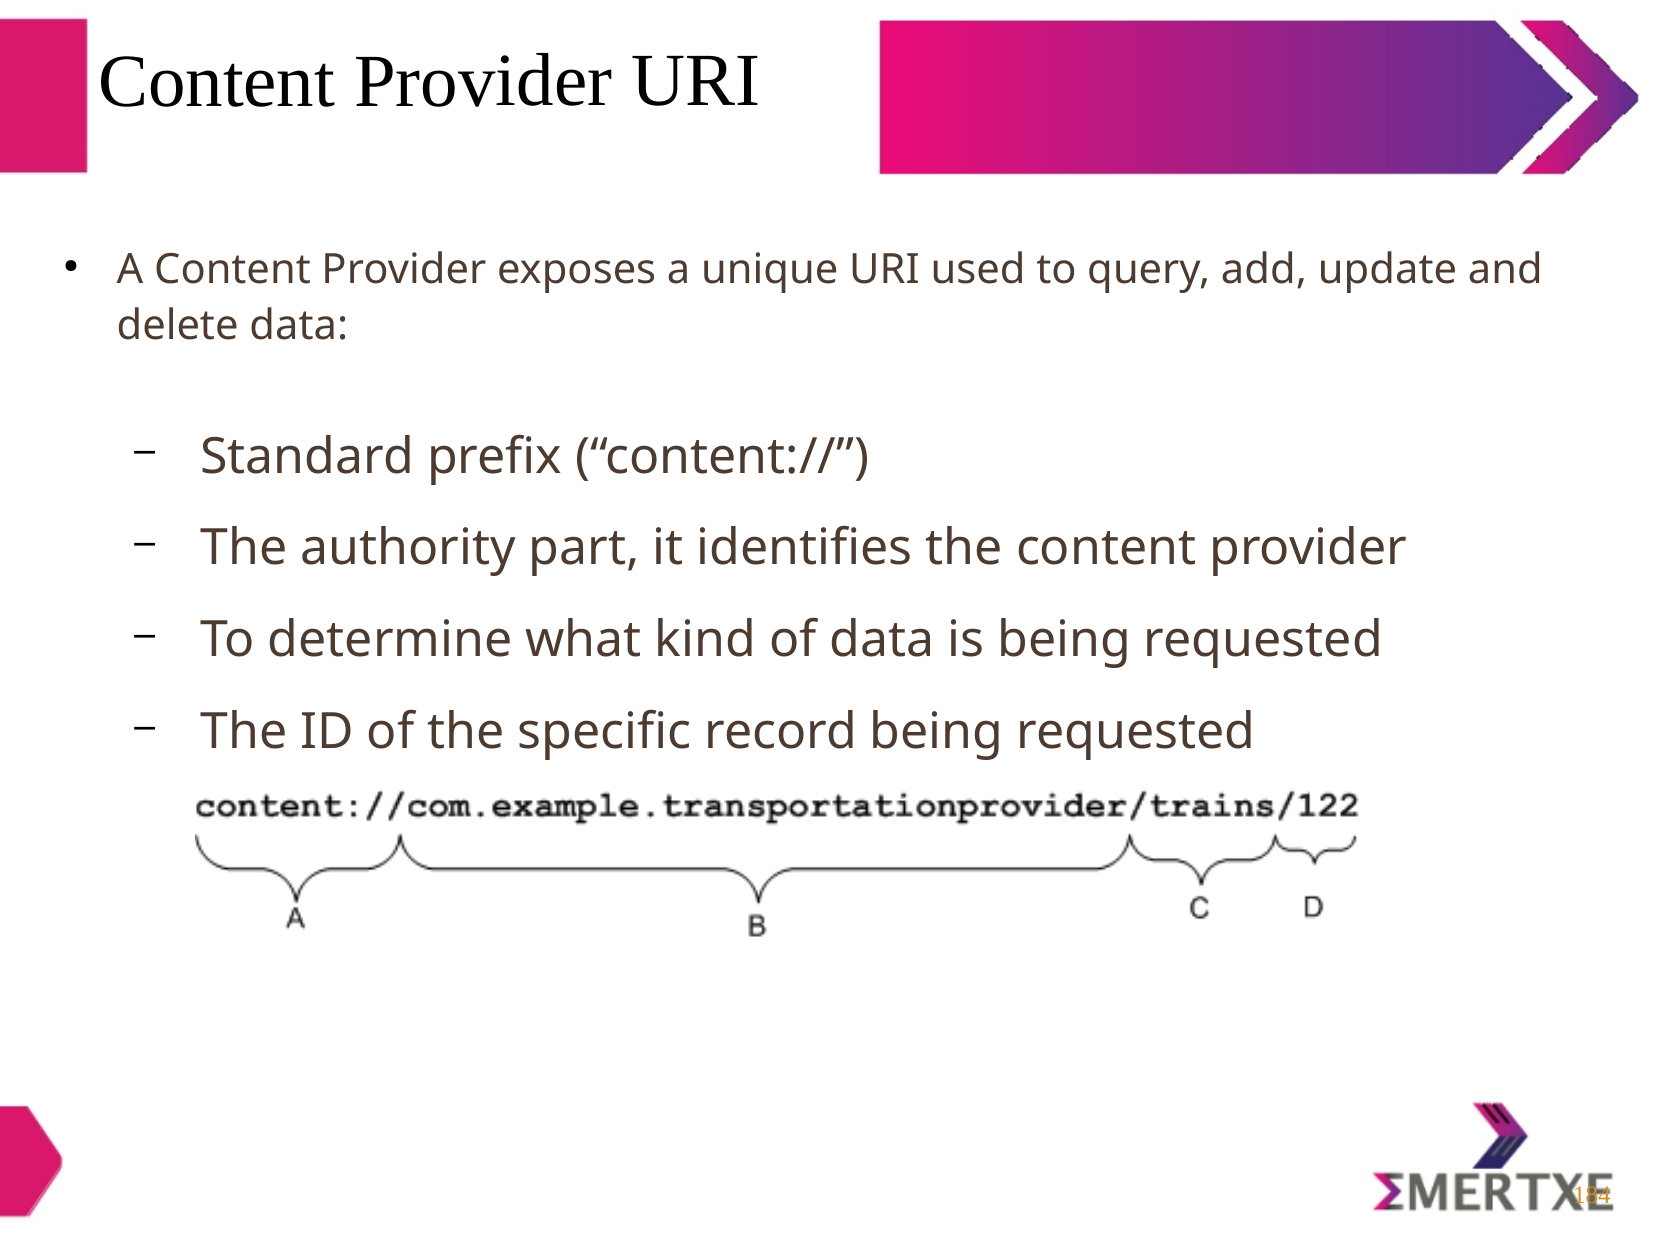

Content Provider URI
# A Content Provider exposes a unique URI used to query, add, update and delete data:
 Standard prefix (“content://”)
 The authority part, it identifies the content provider
 To determine what kind of data is being requested
 The ID of the specific record being requested